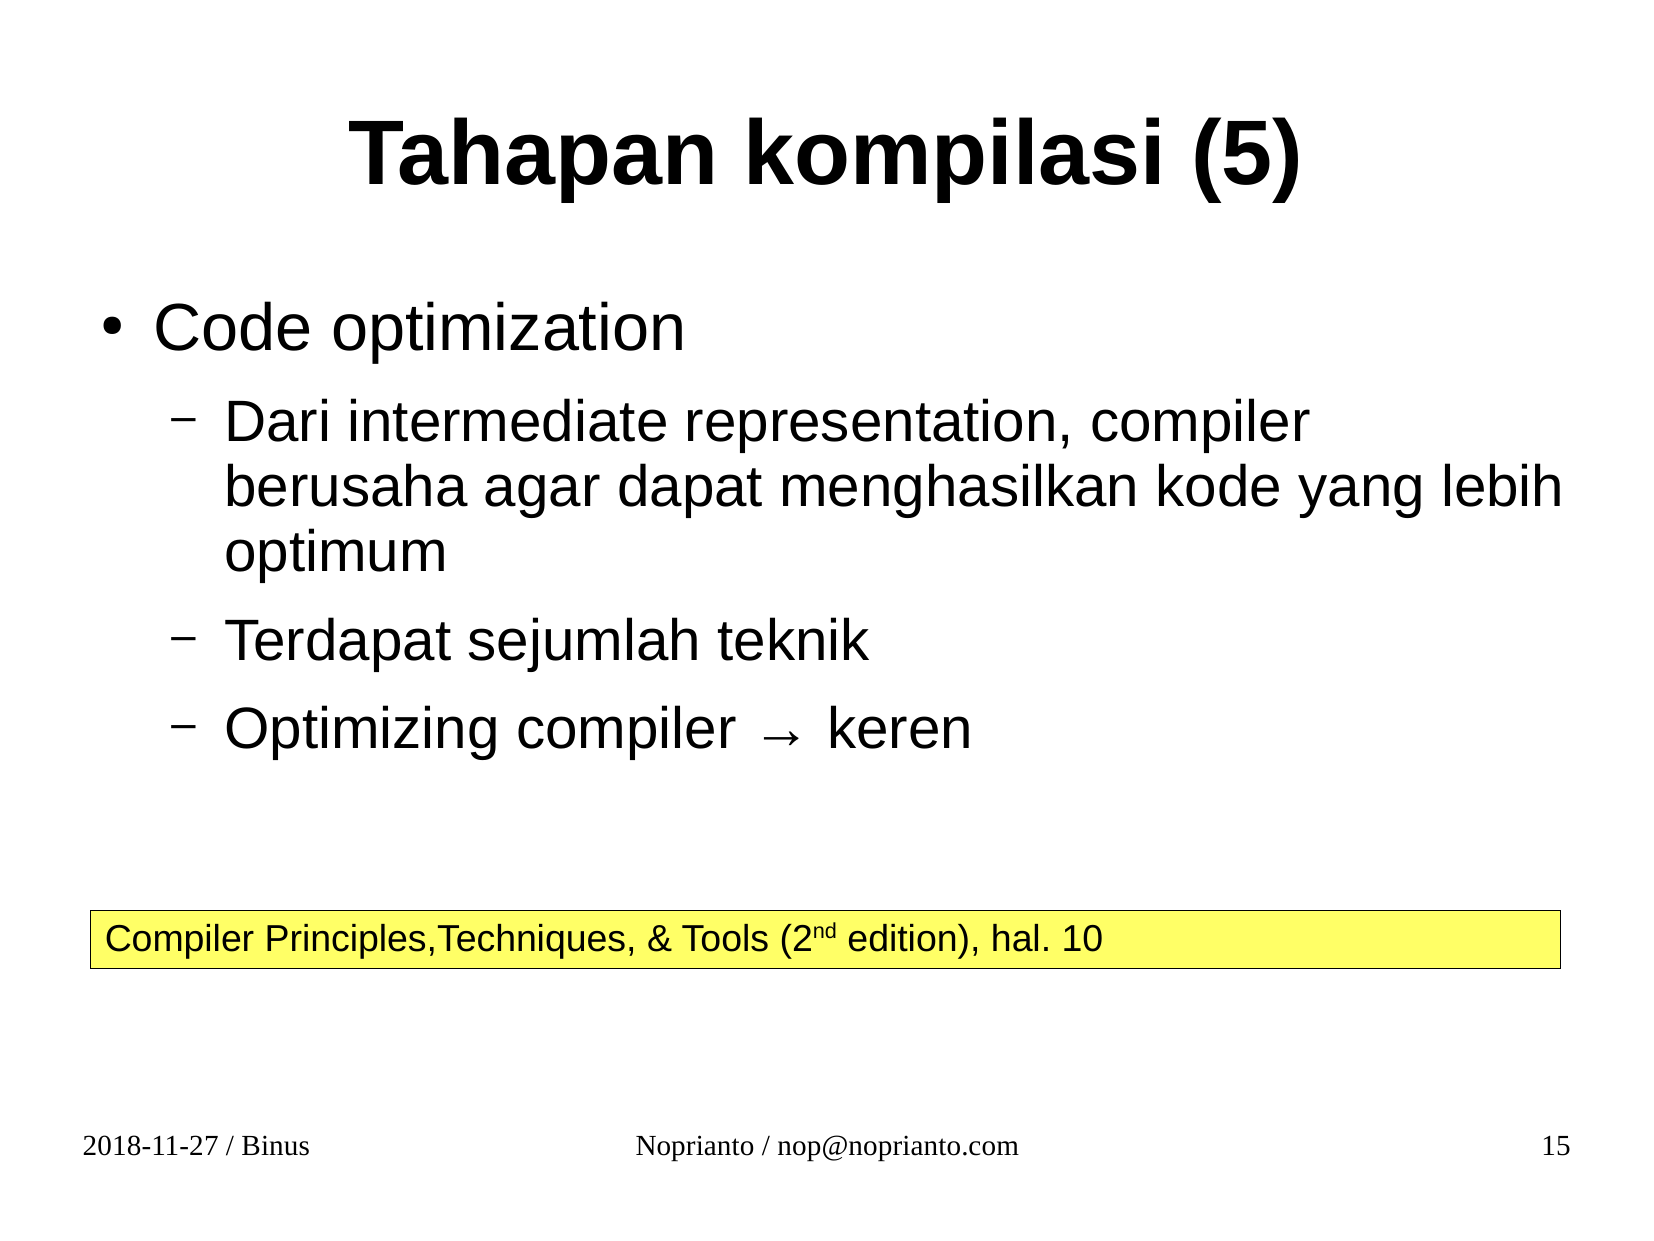

# Tahapan kompilasi (5)
Code optimization
Dari intermediate representation, compiler berusaha agar dapat menghasilkan kode yang lebih optimum
Terdapat sejumlah teknik
Optimizing compiler → keren
Compiler Principles,Techniques, & Tools (2nd edition), hal. 10
2018-11-27 / Binus
Noprianto / nop@noprianto.com
15